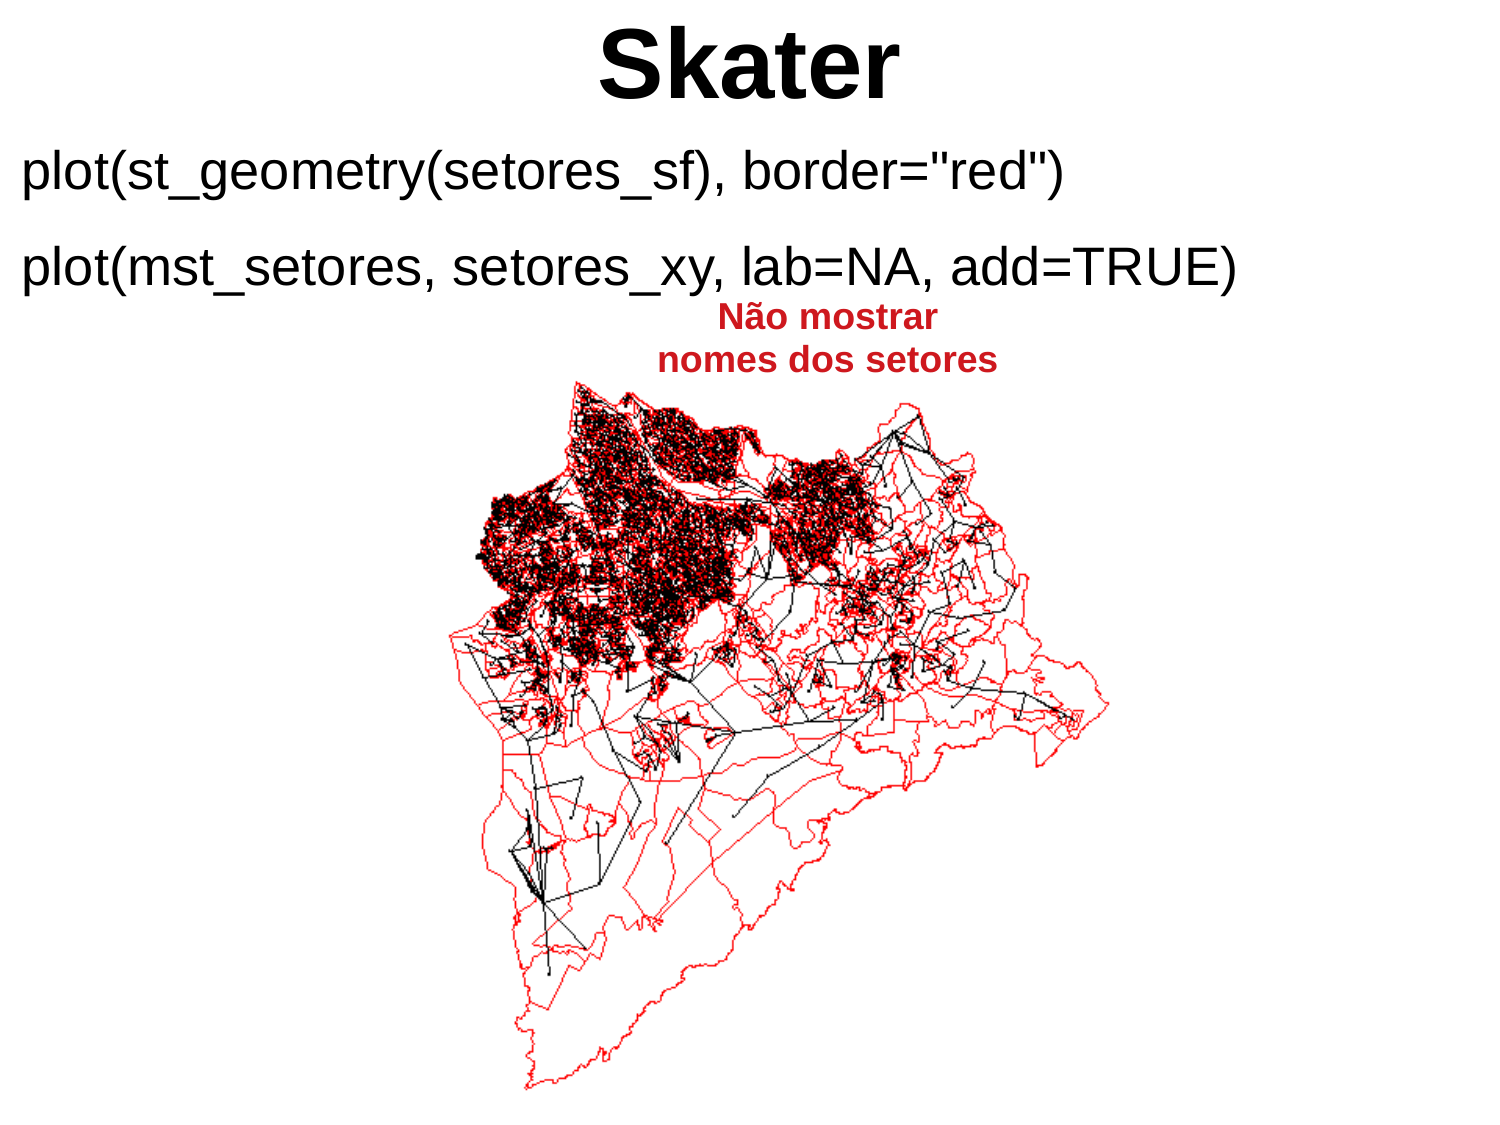

# Skater
plot(st_geometry(setores_sf), border="red")
plot(mst_setores, setores_xy, lab=NA, add=TRUE)
Não mostrar nomes dos setores